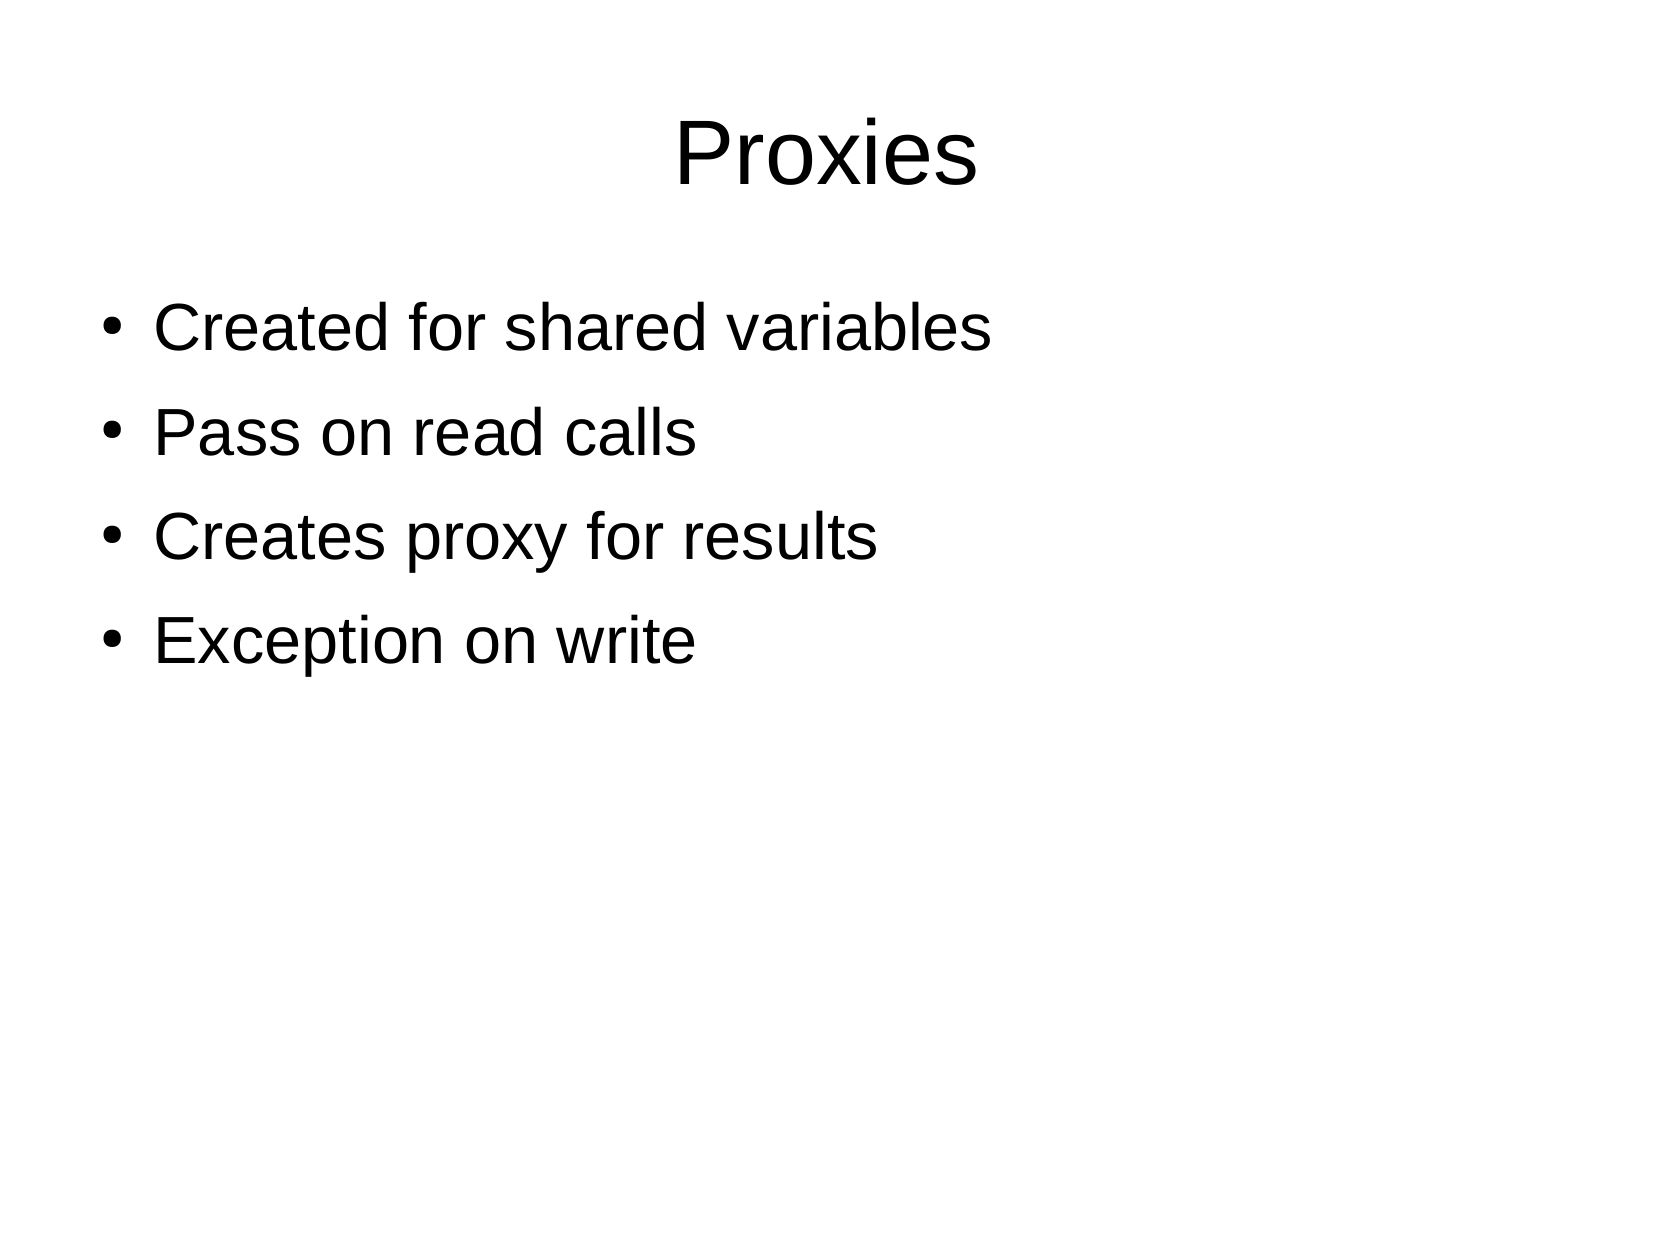

# Proxies
Created for shared variables
Pass on read calls
Creates proxy for results
Exception on write